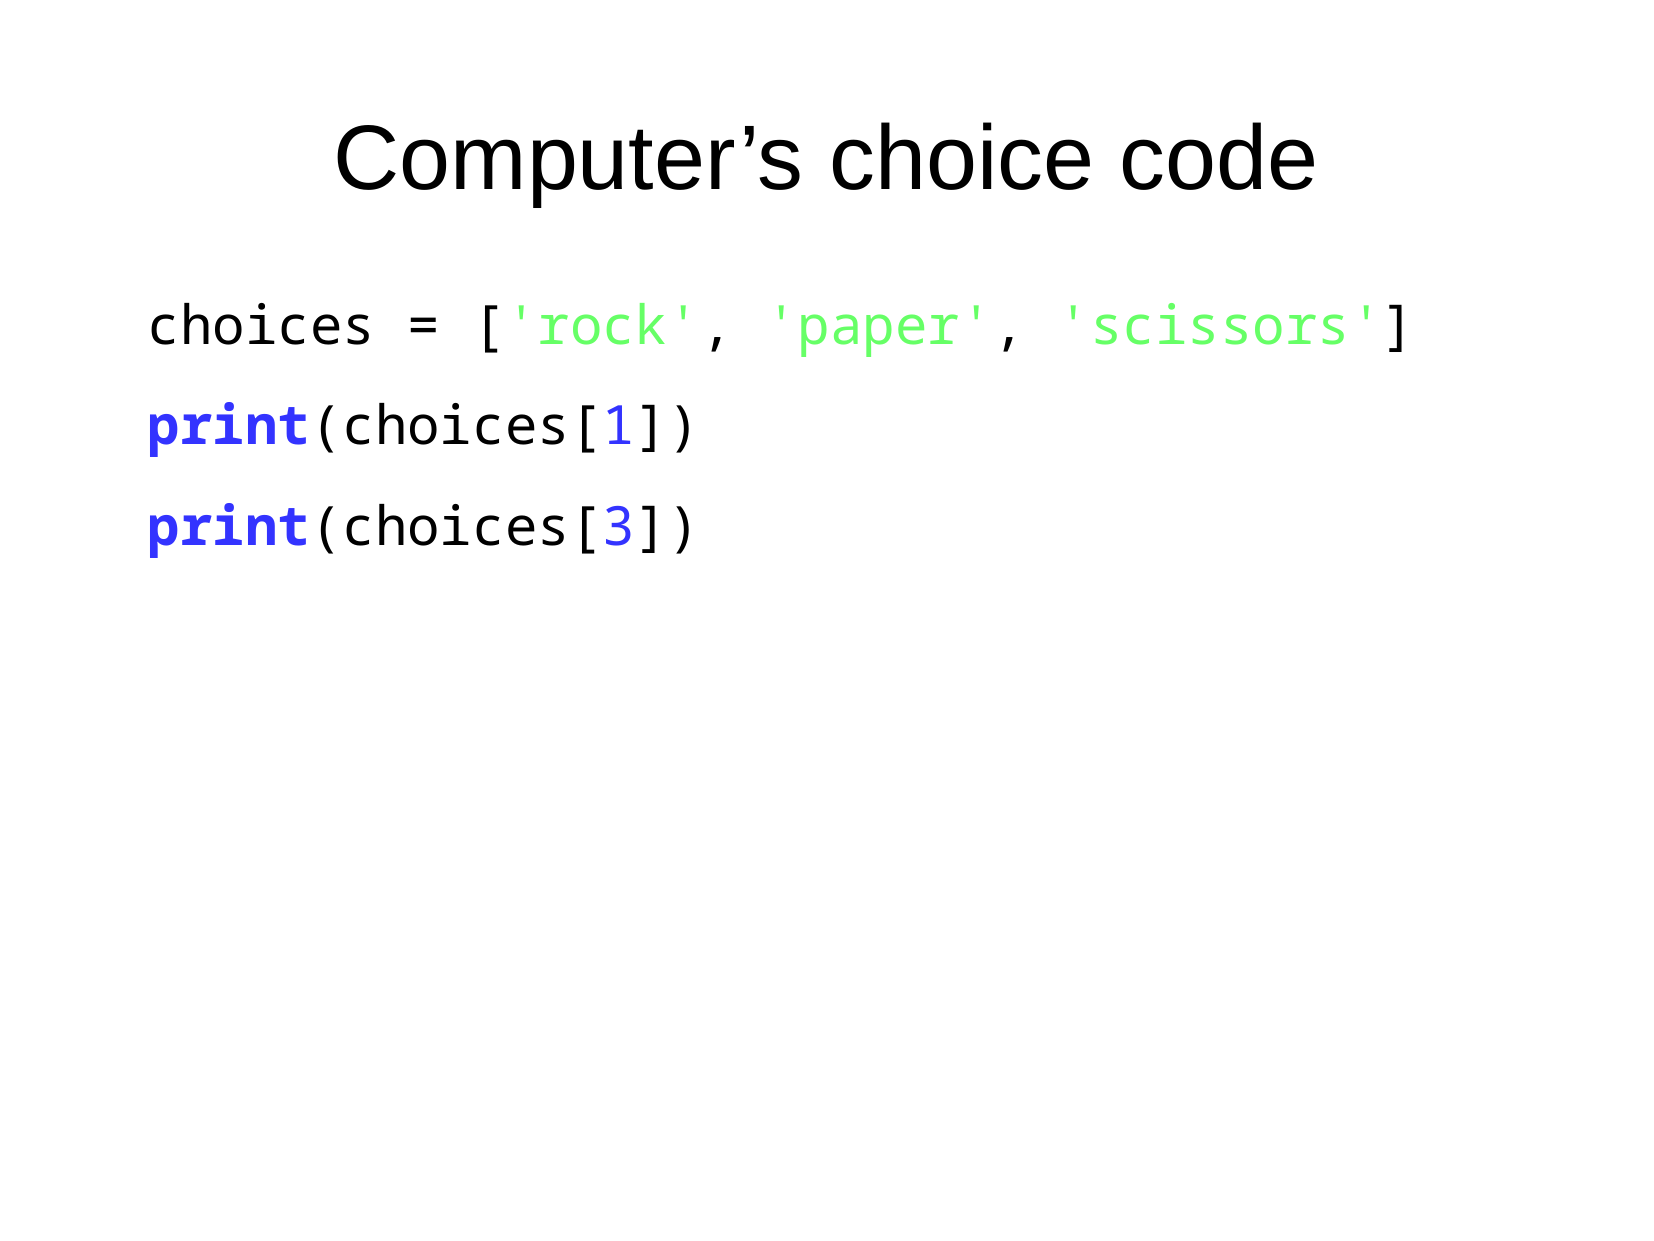

Computer’s choice code
choices = ['rock', 'paper', 'scissors']
print(choices[1])
print(choices[3])